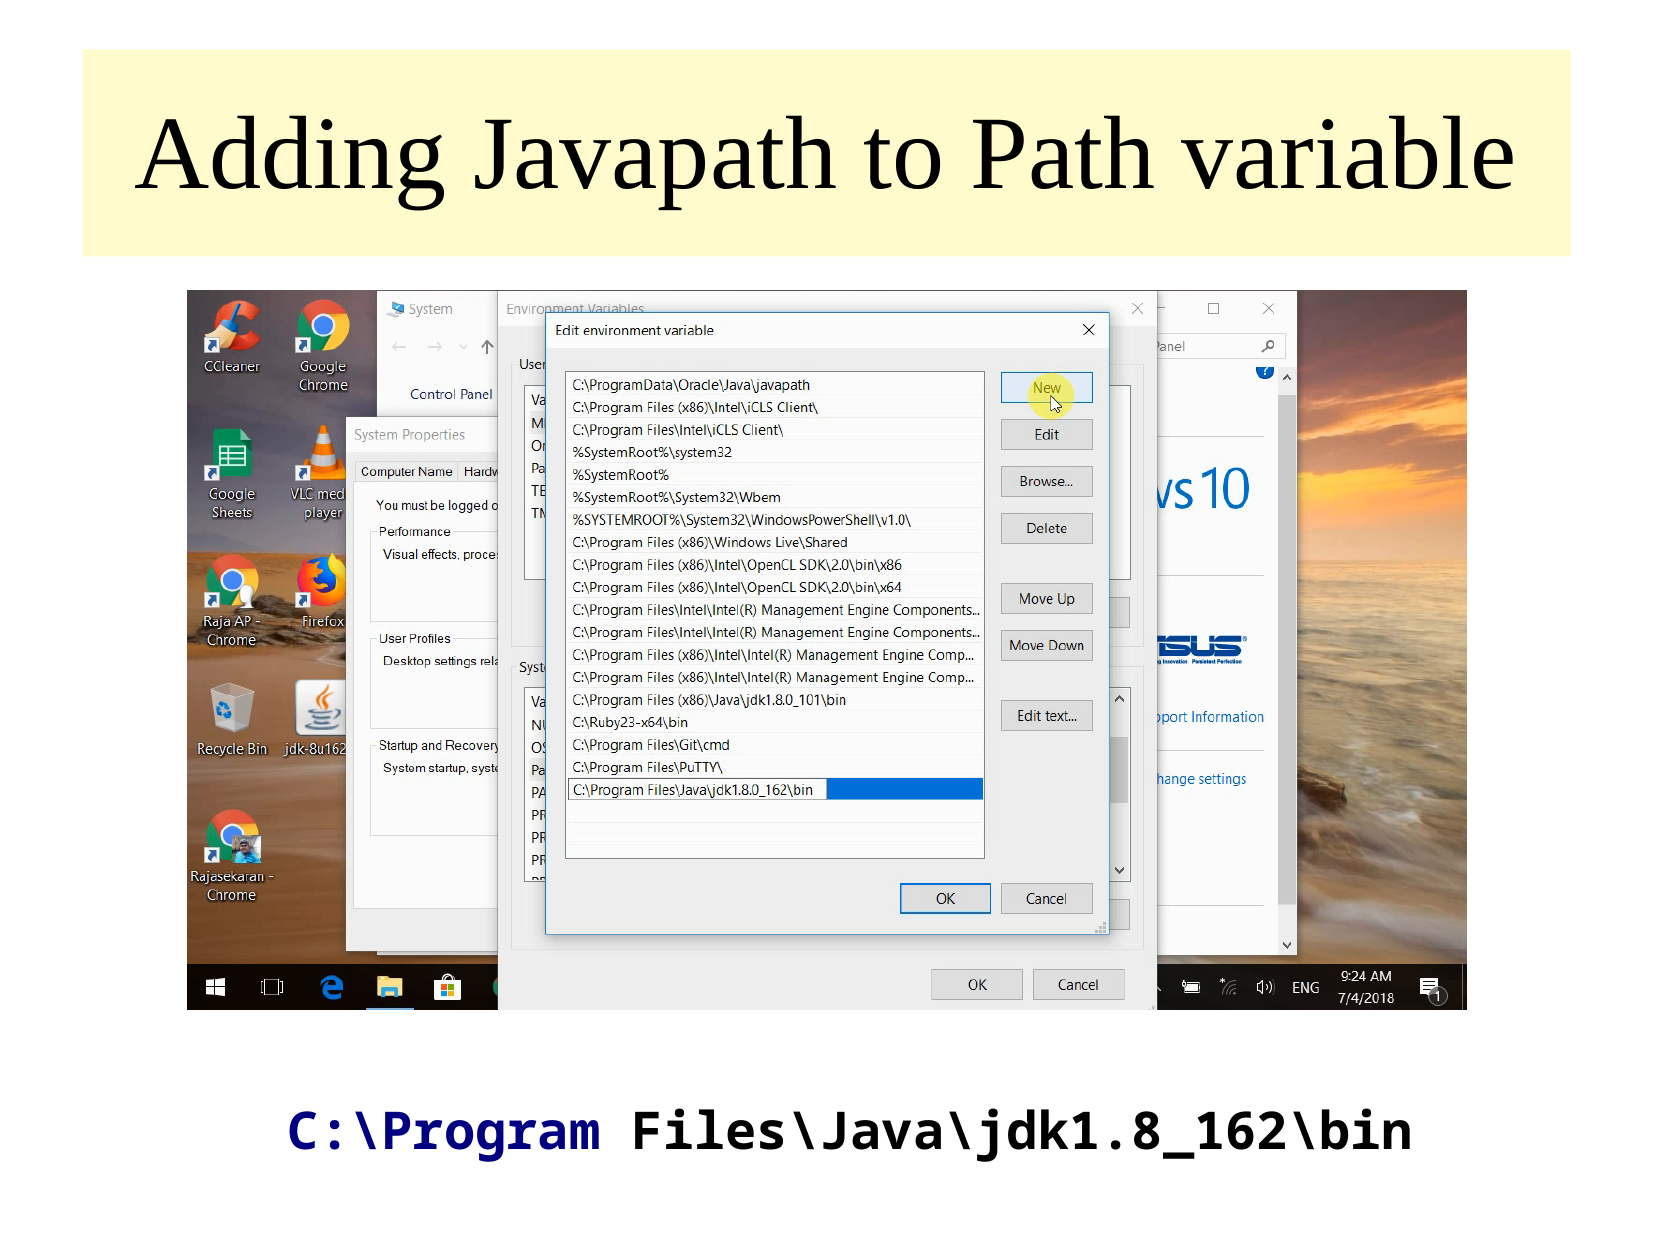

# Adding Javapath to Path variable
C:\Program Files\Java\jdk1.8_162\bin